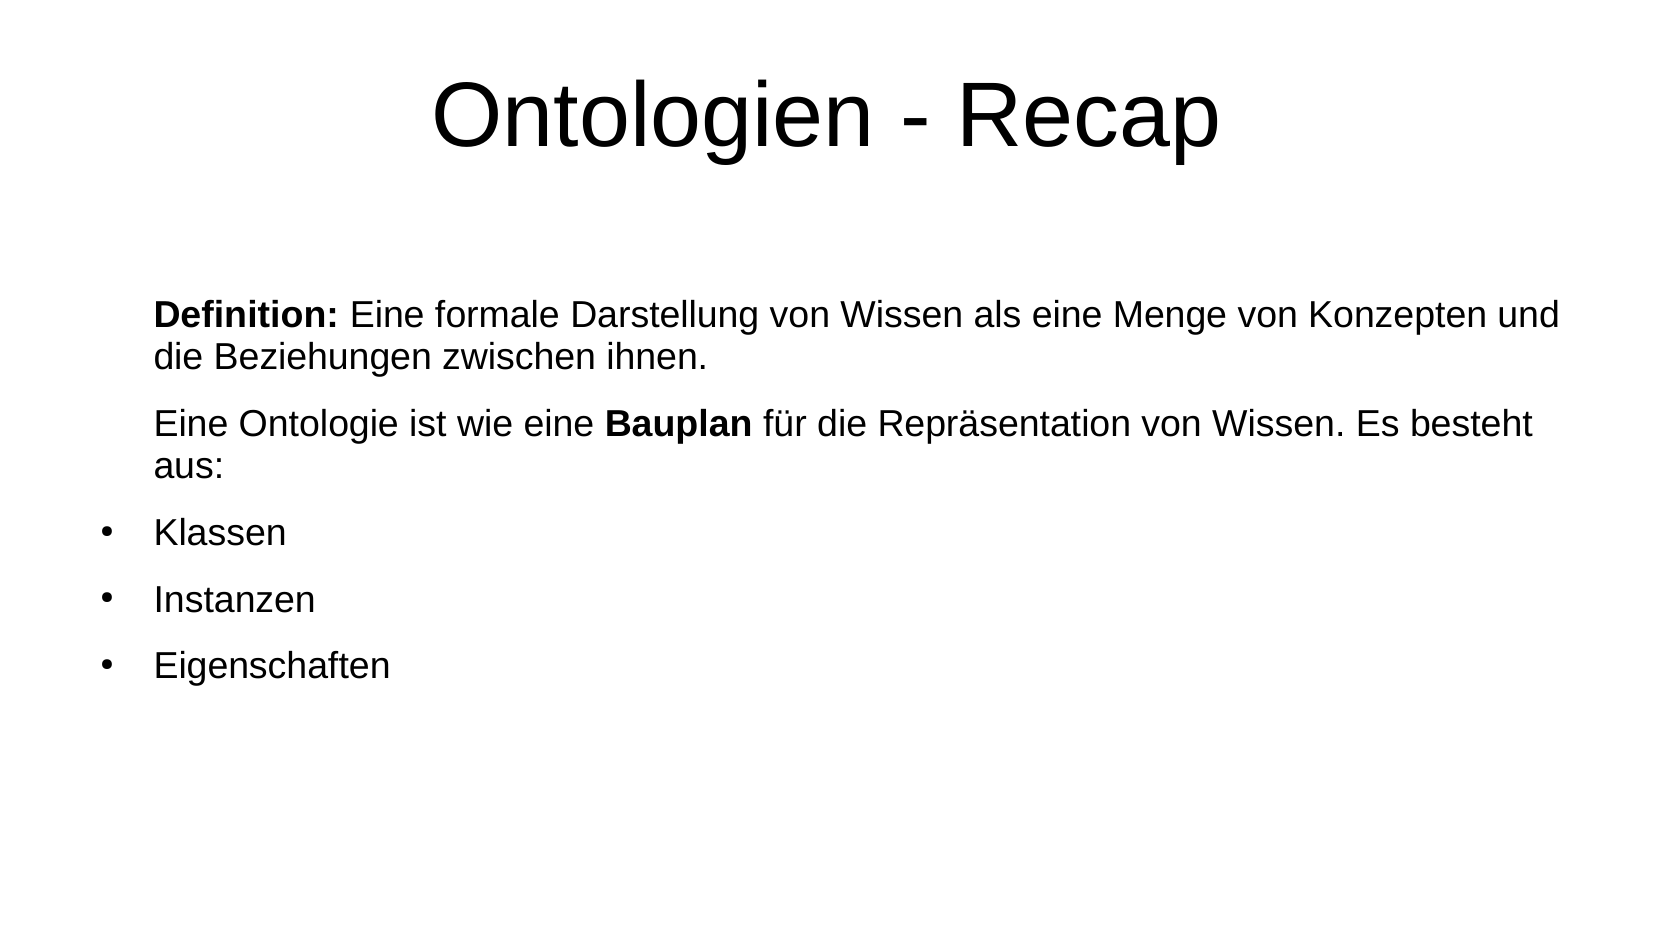

# Ontologien - Recap
Definition: Eine formale Darstellung von Wissen als eine Menge von Konzepten und die Beziehungen zwischen ihnen.
Eine Ontologie ist wie eine Bauplan für die Repräsentation von Wissen. Es besteht aus:
Klassen
Instanzen
Eigenschaften